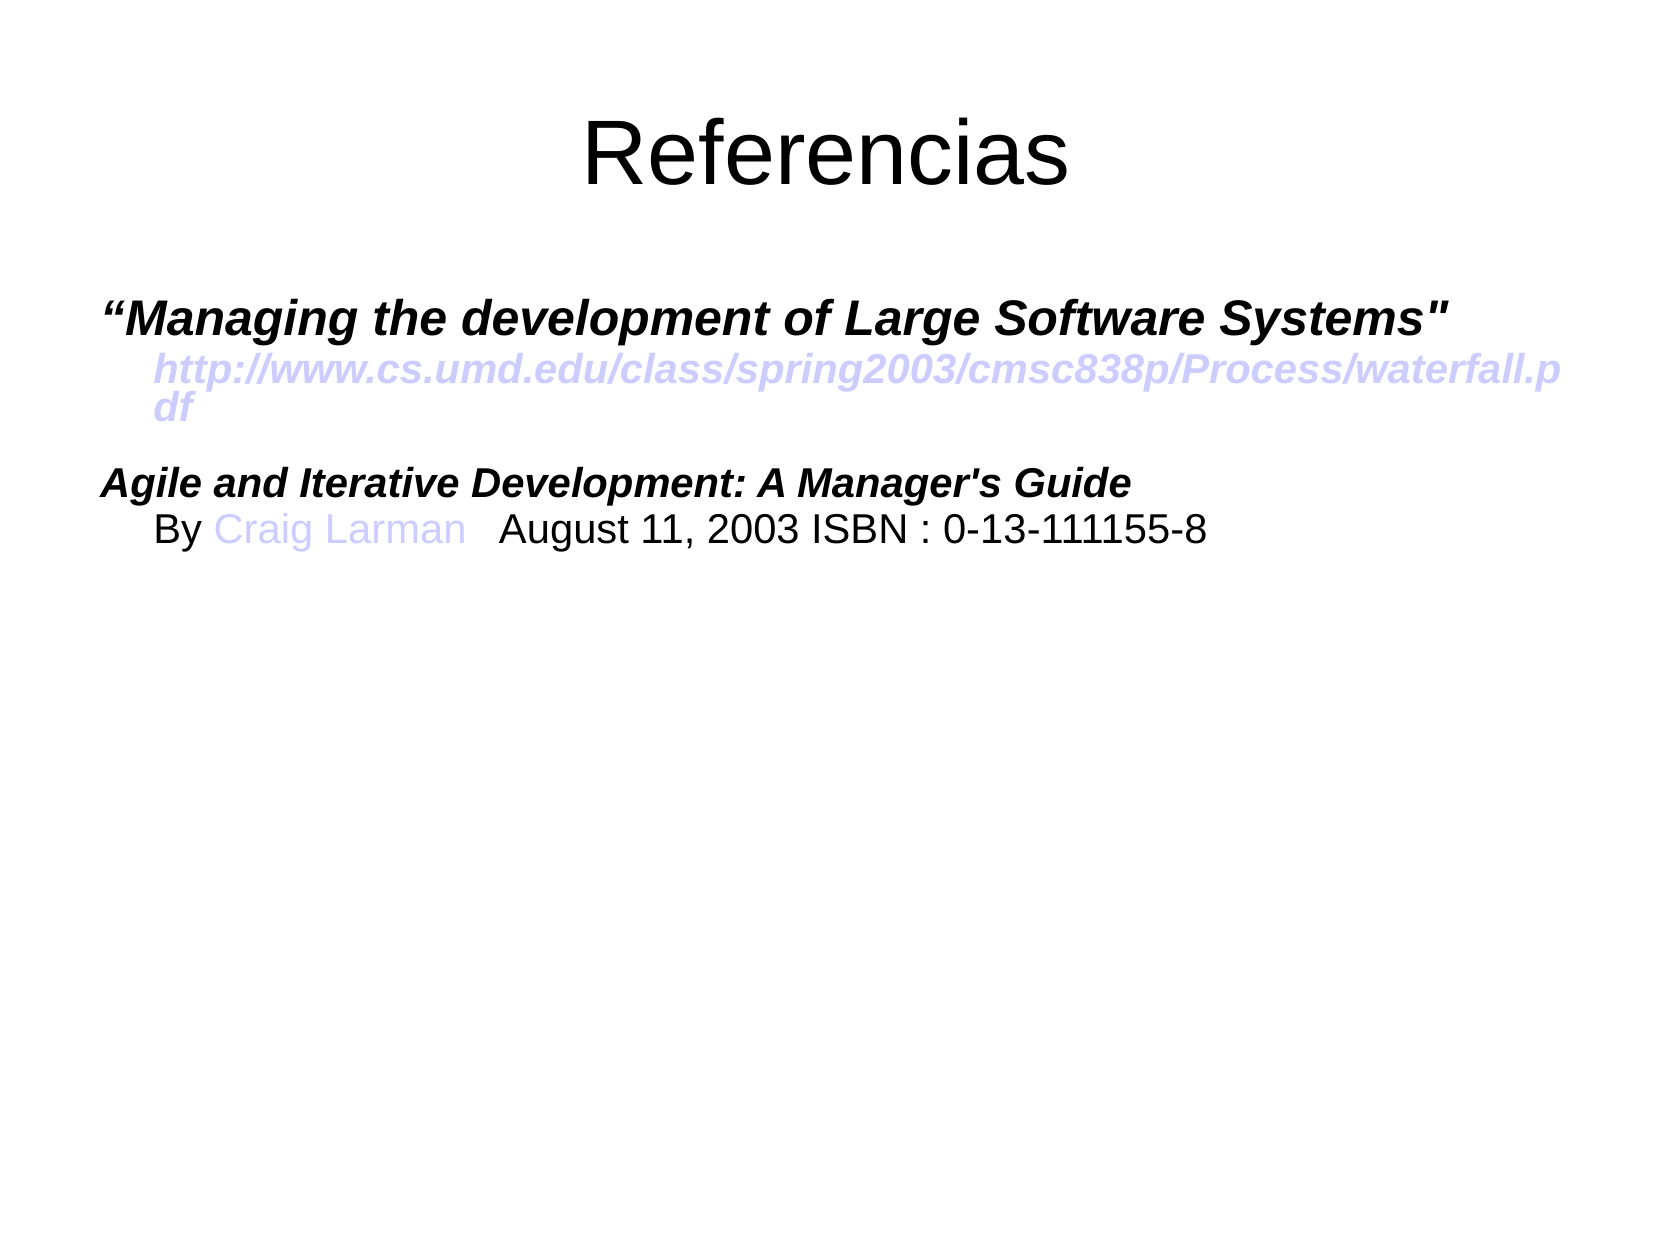

# Referencias
“Managing the development of Large Software Systems"
http://www.cs.umd.edu/class/spring2003/cmsc838p/Process/waterfall.pdf
Agile and Iterative Development: A Manager's Guide
By Craig Larman   August 11, 2003 ISBN : 0-13-111155-8